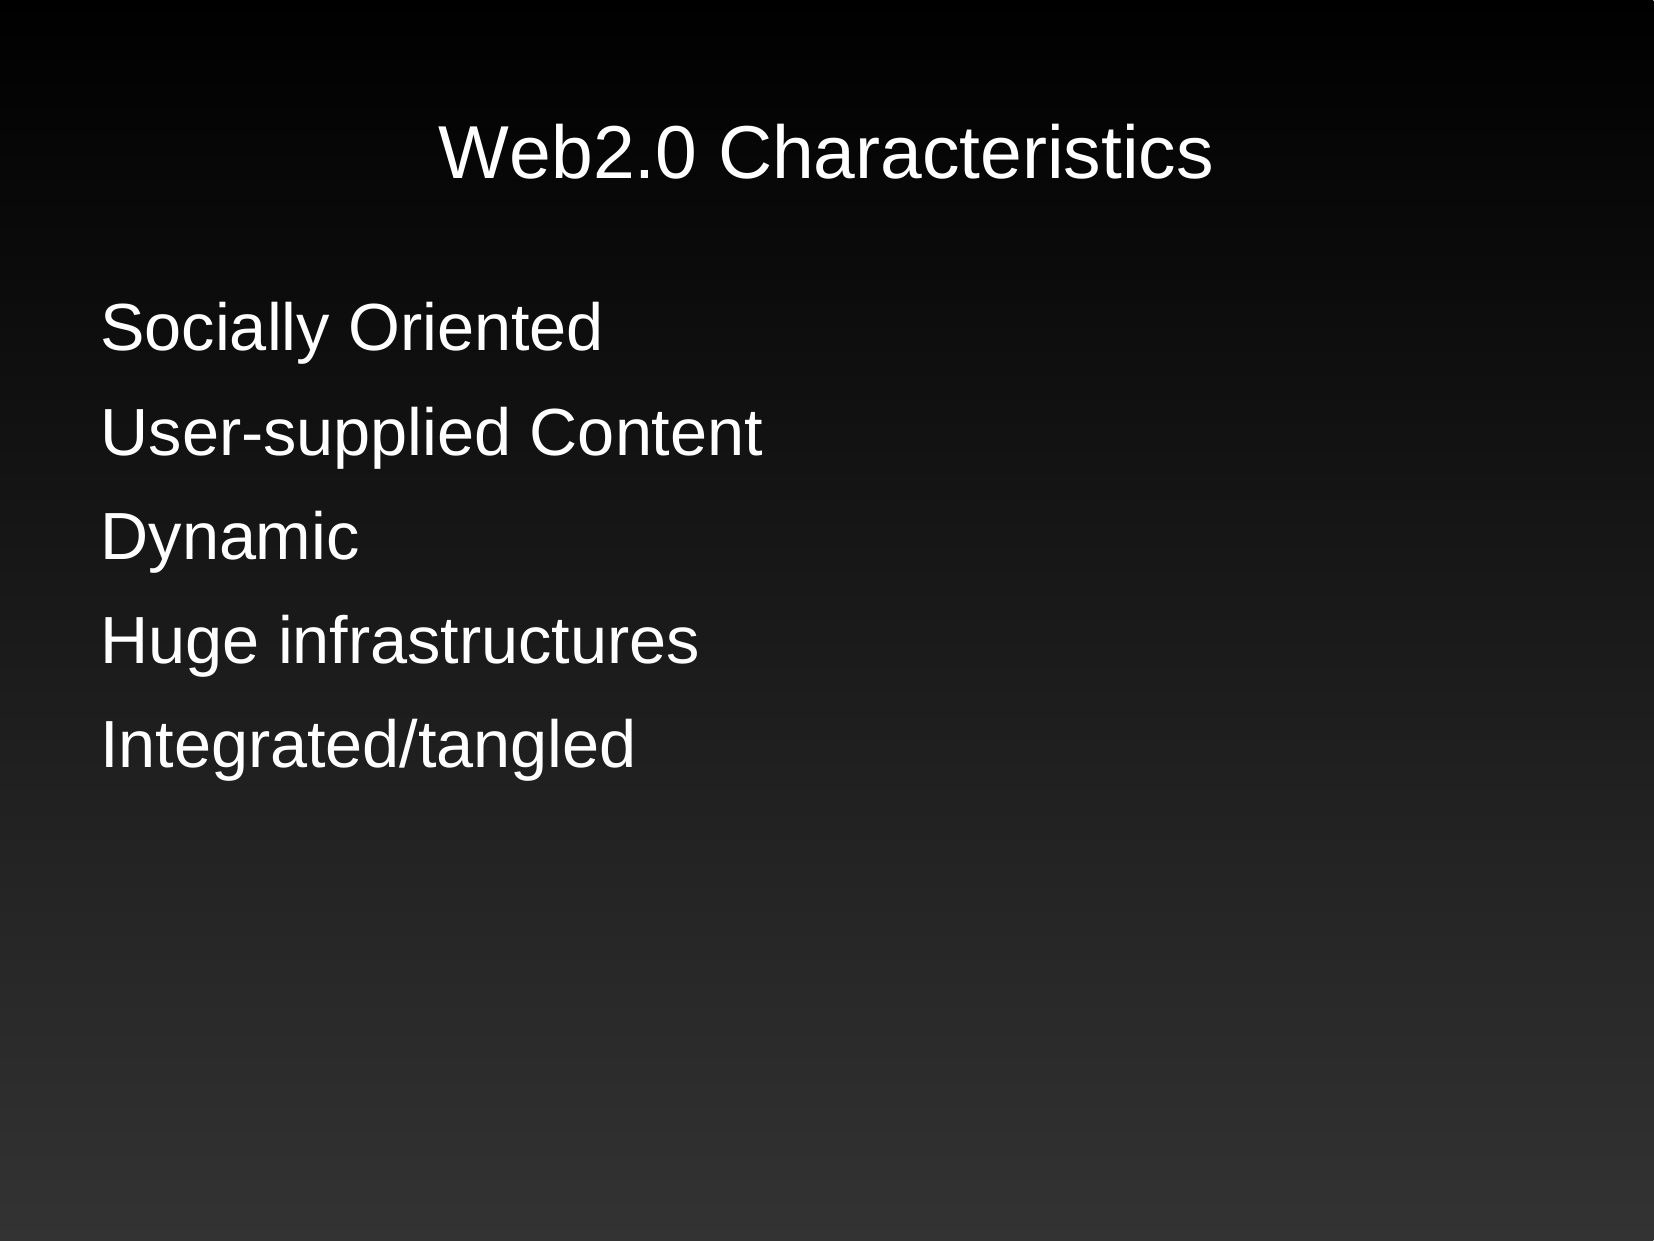

# Web2.0 Characteristics
Socially Oriented
User-supplied Content
Dynamic
Huge infrastructures
Integrated/tangled